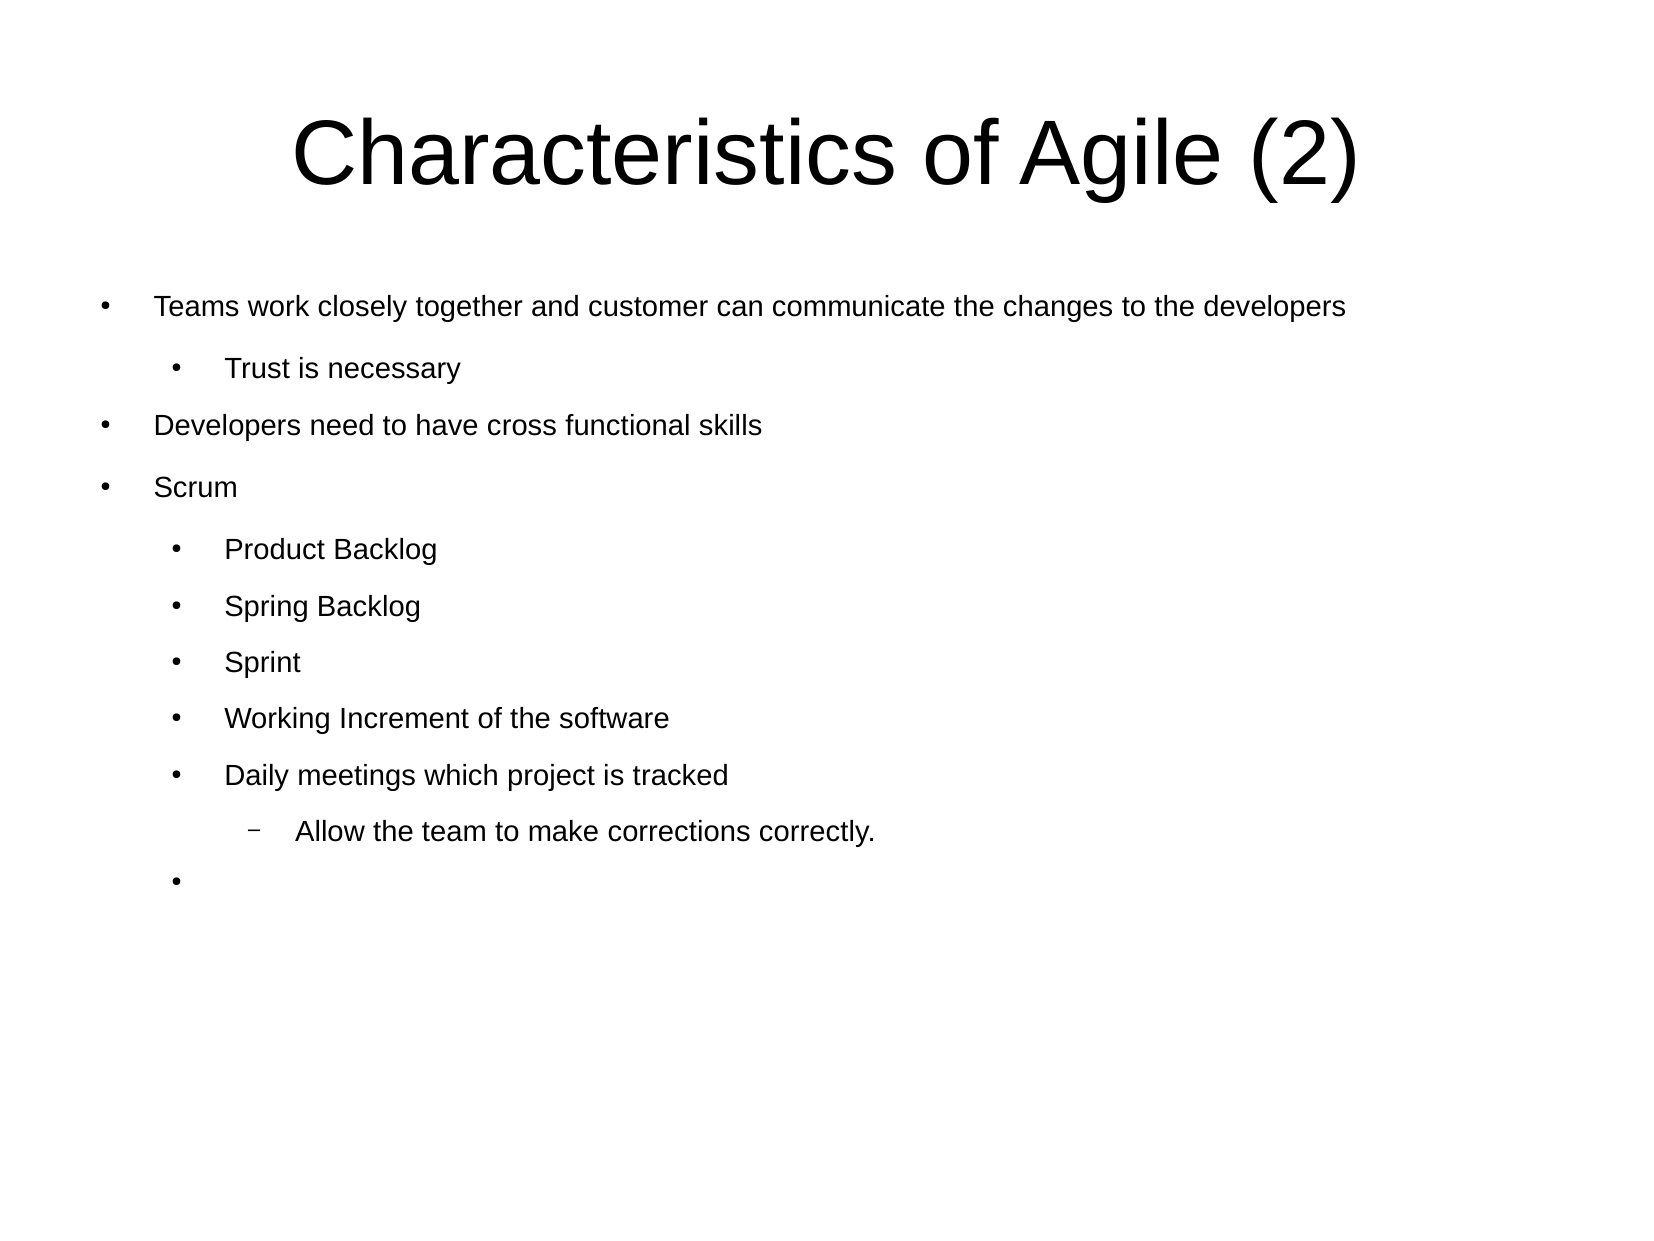

# Characteristics of Agile (2)
Teams work closely together and customer can communicate the changes to the developers
Trust is necessary
Developers need to have cross functional skills
Scrum
Product Backlog
Spring Backlog
Sprint
Working Increment of the software
Daily meetings which project is tracked
Allow the team to make corrections correctly.